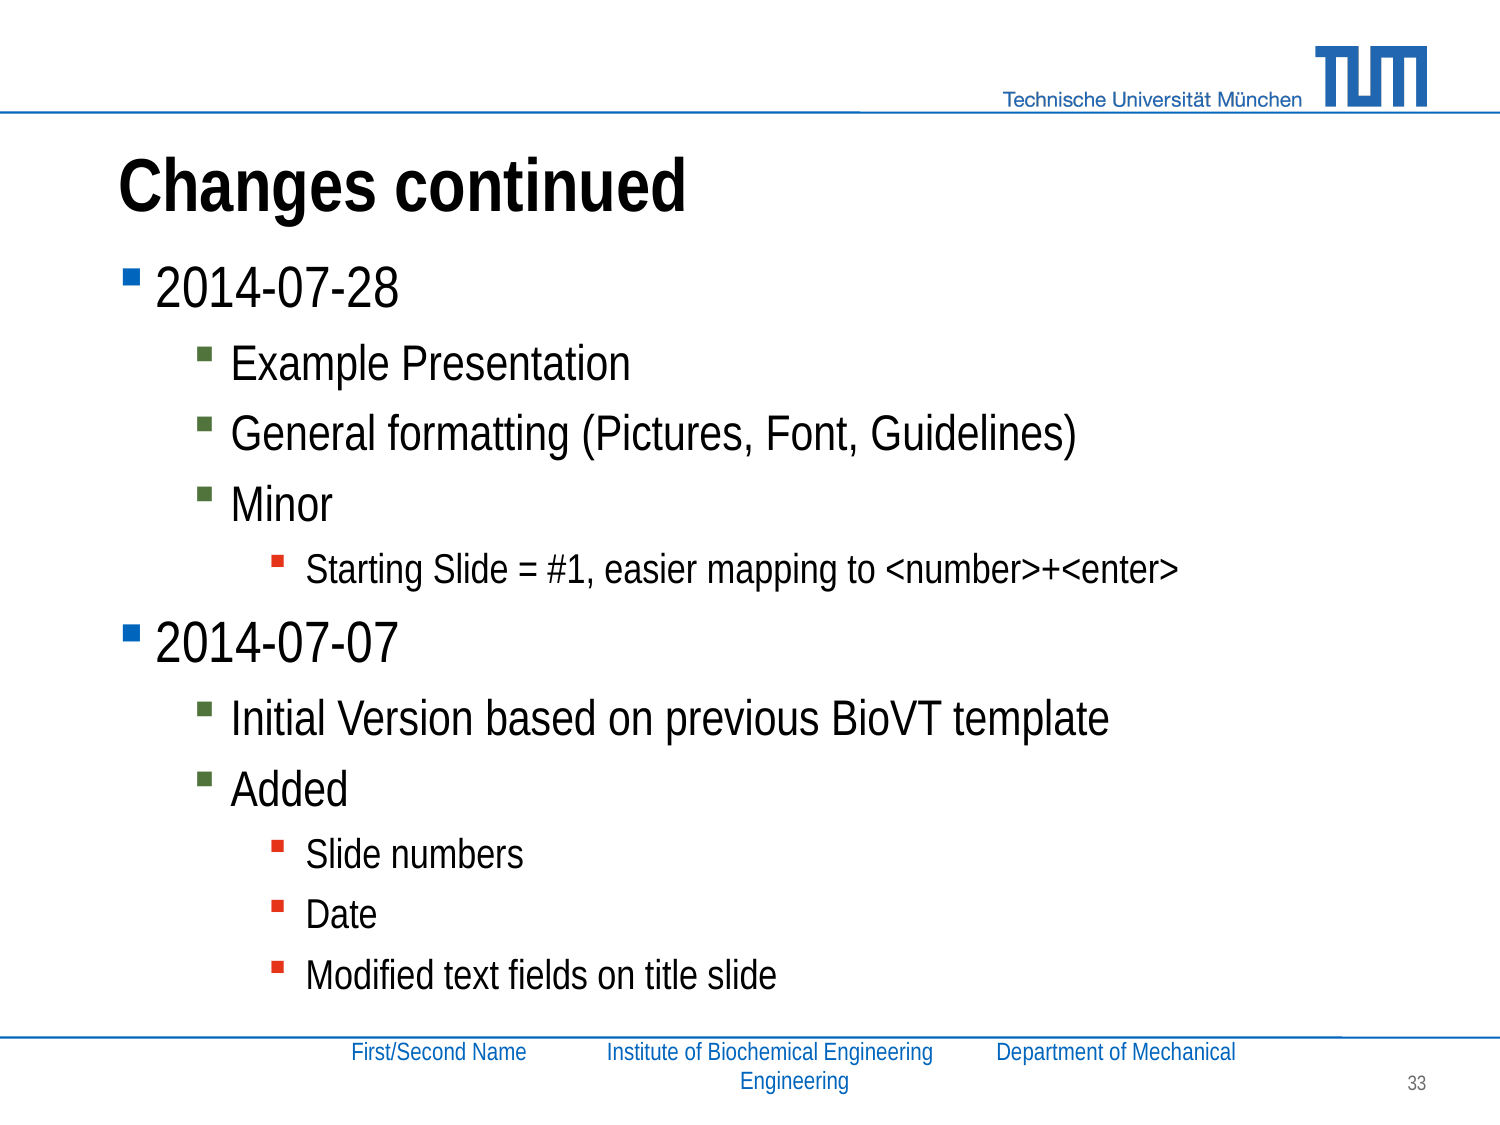

# Changes continued
2014-07-28
Example Presentation
General formatting (Pictures, Font, Guidelines)
Minor
Starting Slide = #1, easier mapping to +<enter>
2014-07-07
Initial Version based on previous BioVT template
Added
Slide numbers
Date
Modified text fields on title slide
First/Second Name Institute of Biochemical Engineering Department of Mechanical Engineering